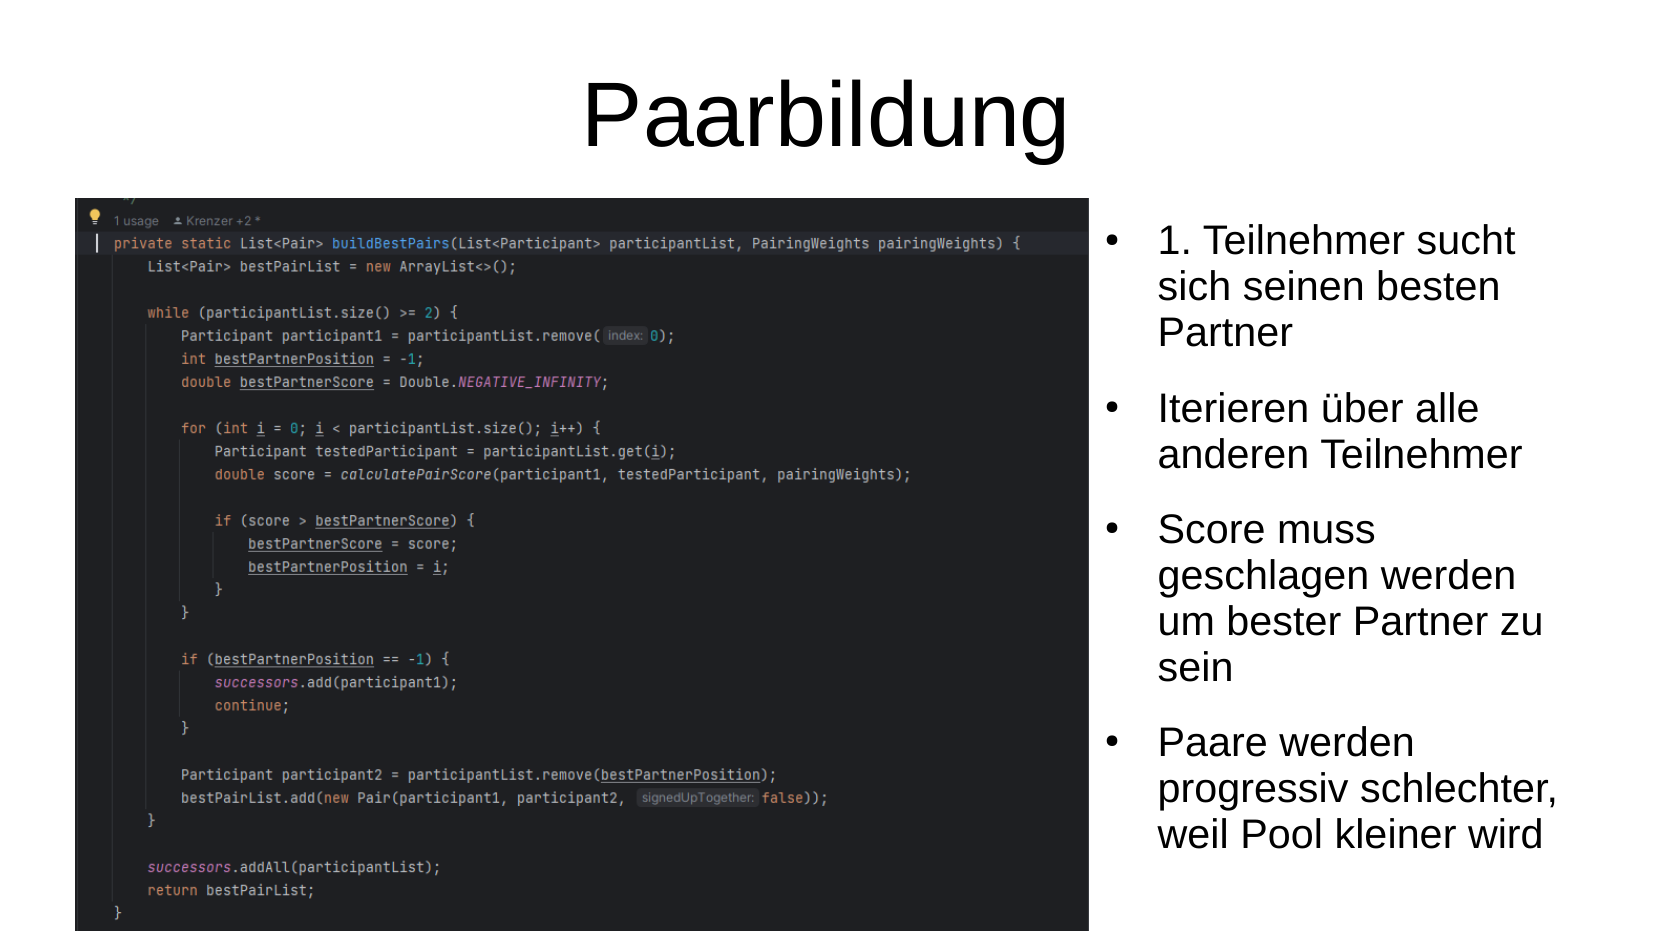

# Paarbildung
1. Teilnehmer sucht sich seinen besten Partner
Iterieren über alle anderen Teilnehmer
Score muss geschlagen werden um bester Partner zu sein
Paare werden progressiv schlechter, weil Pool kleiner wird